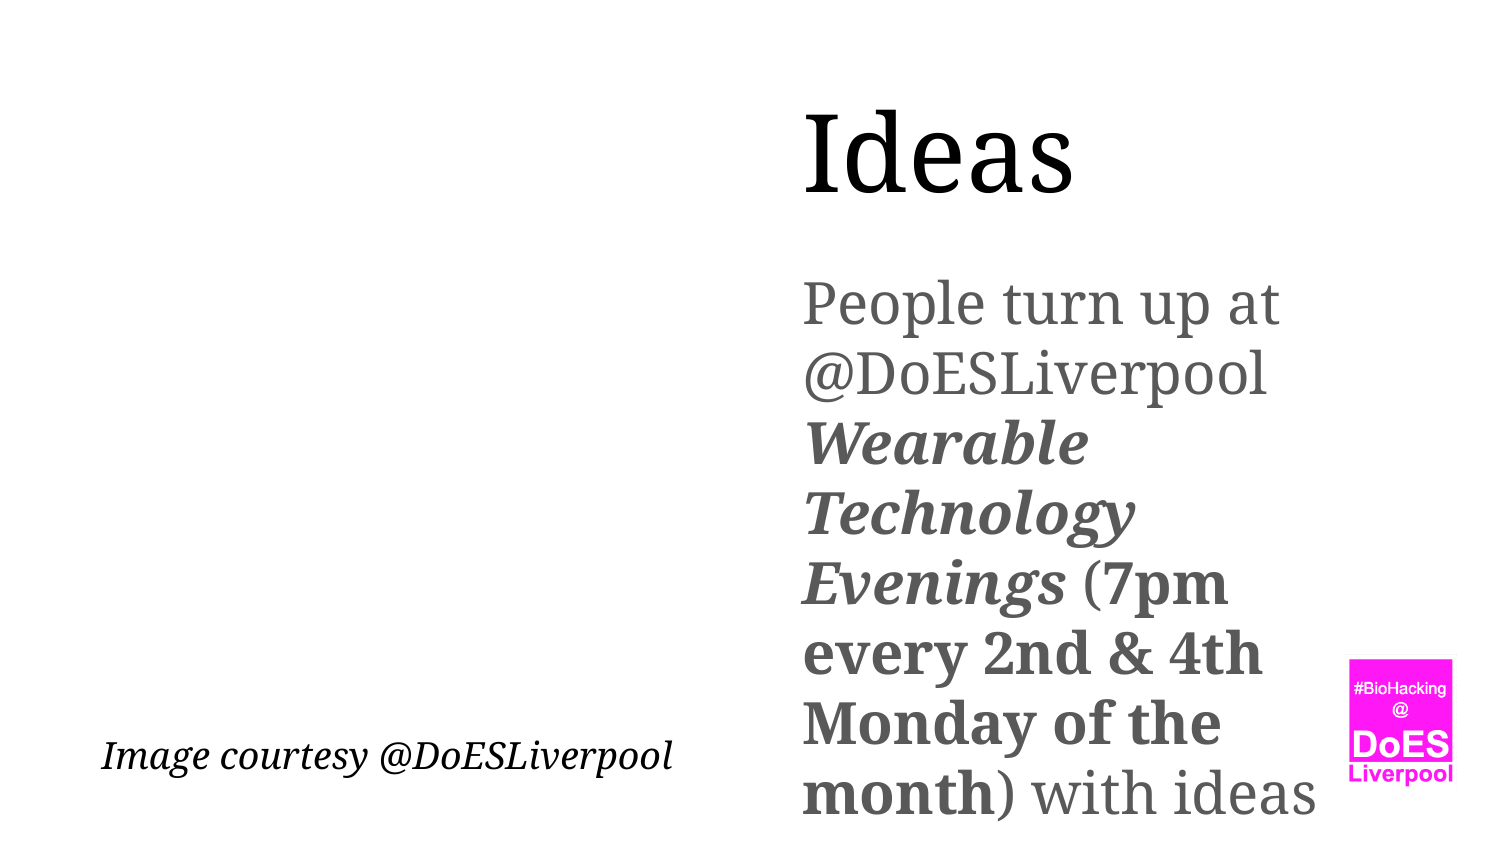

# Ideas
People turn up at @DoESLiverpool Wearable Technology Evenings (7pm every 2nd & 4th Monday of the month) with ideas
Image courtesy @DoESLiverpool